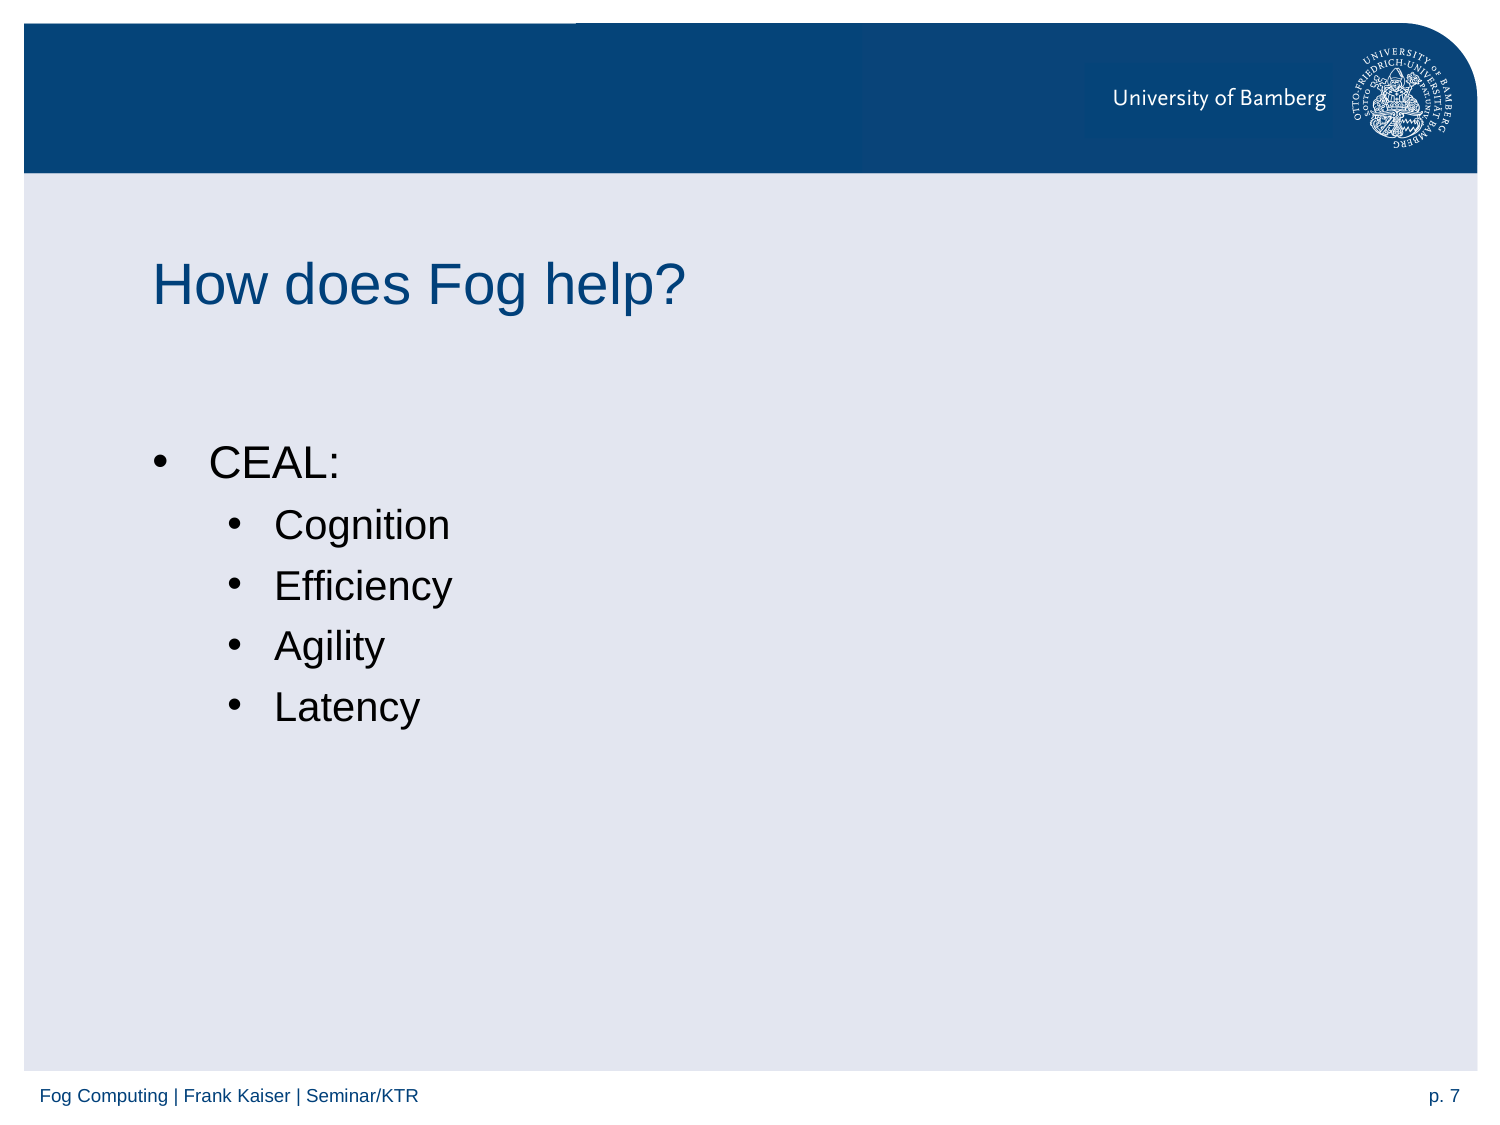

# How does Fog help?
CEAL:
Cognition
Efficiency
Agility
Latency